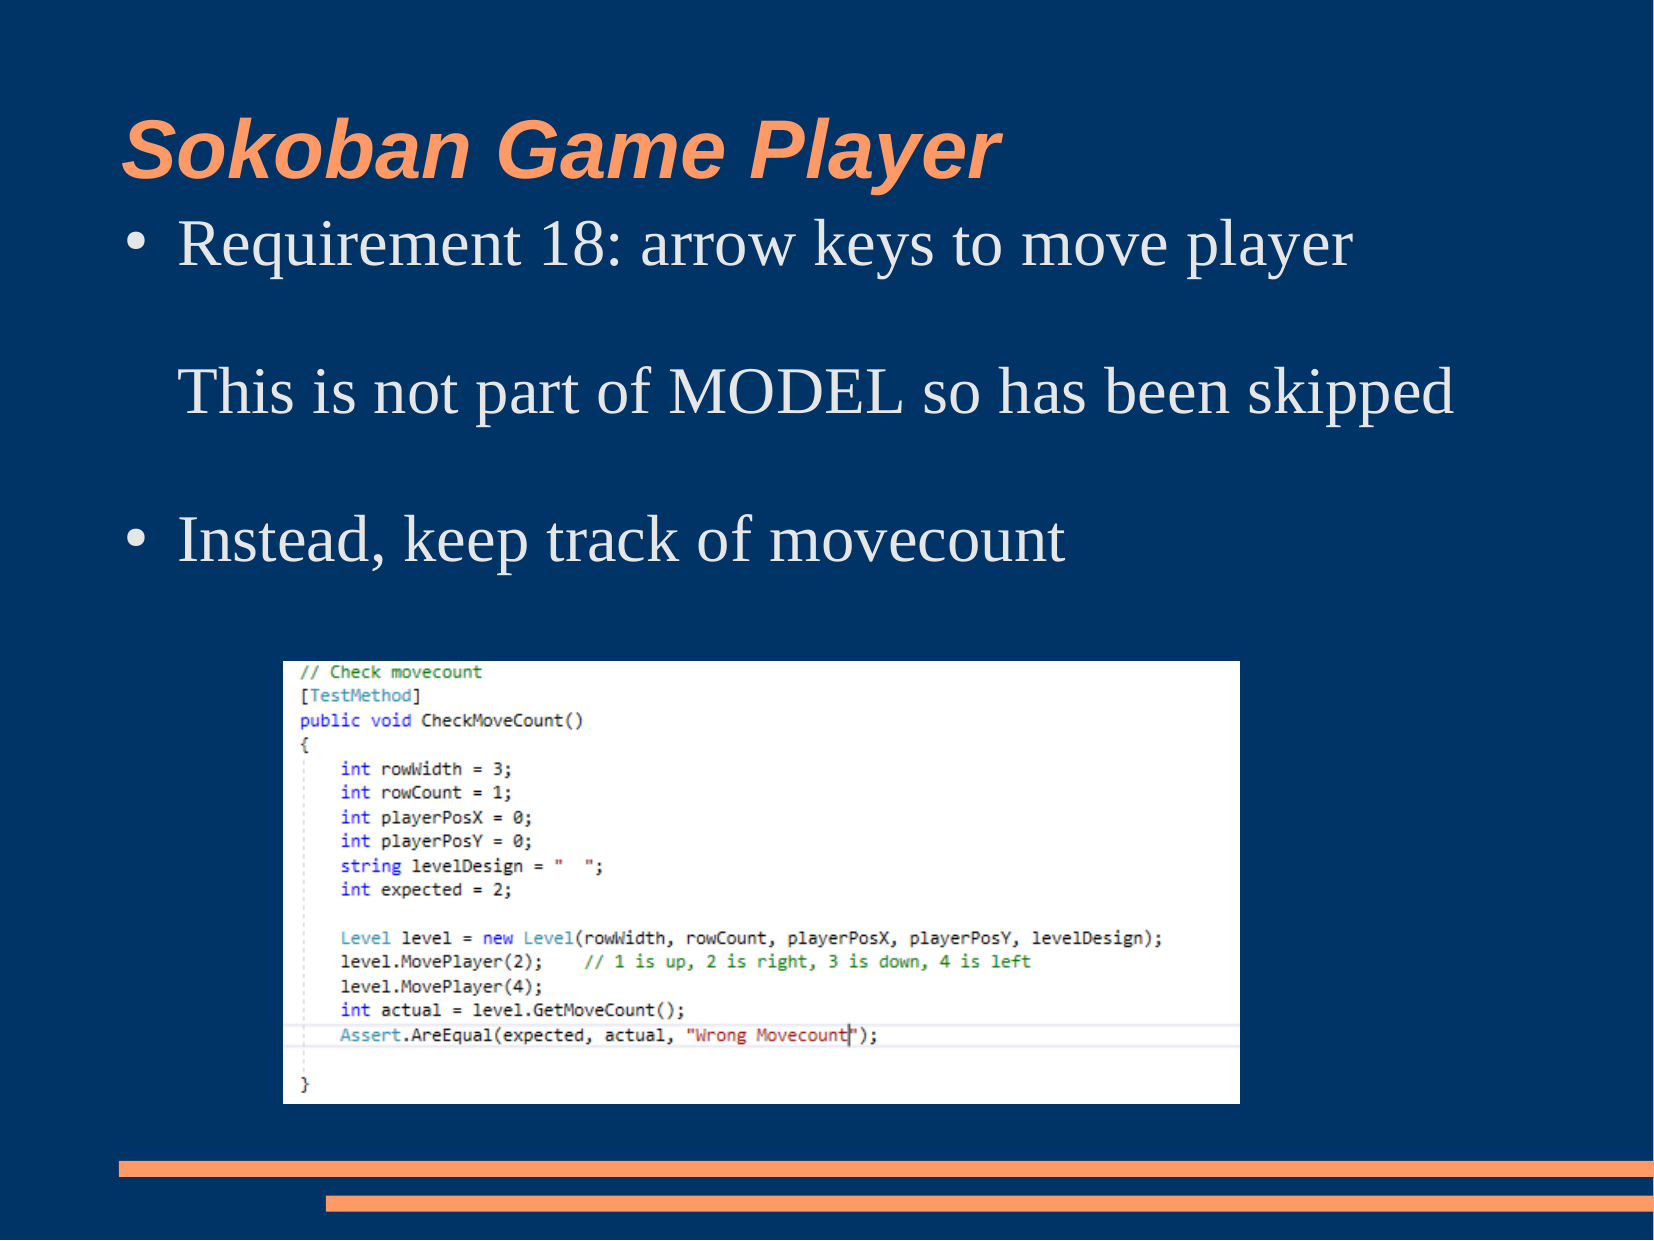

# Sokoban Game Player
Requirement 18: arrow keys to move player
This is not part of MODEL so has been skipped
Instead, keep track of movecount